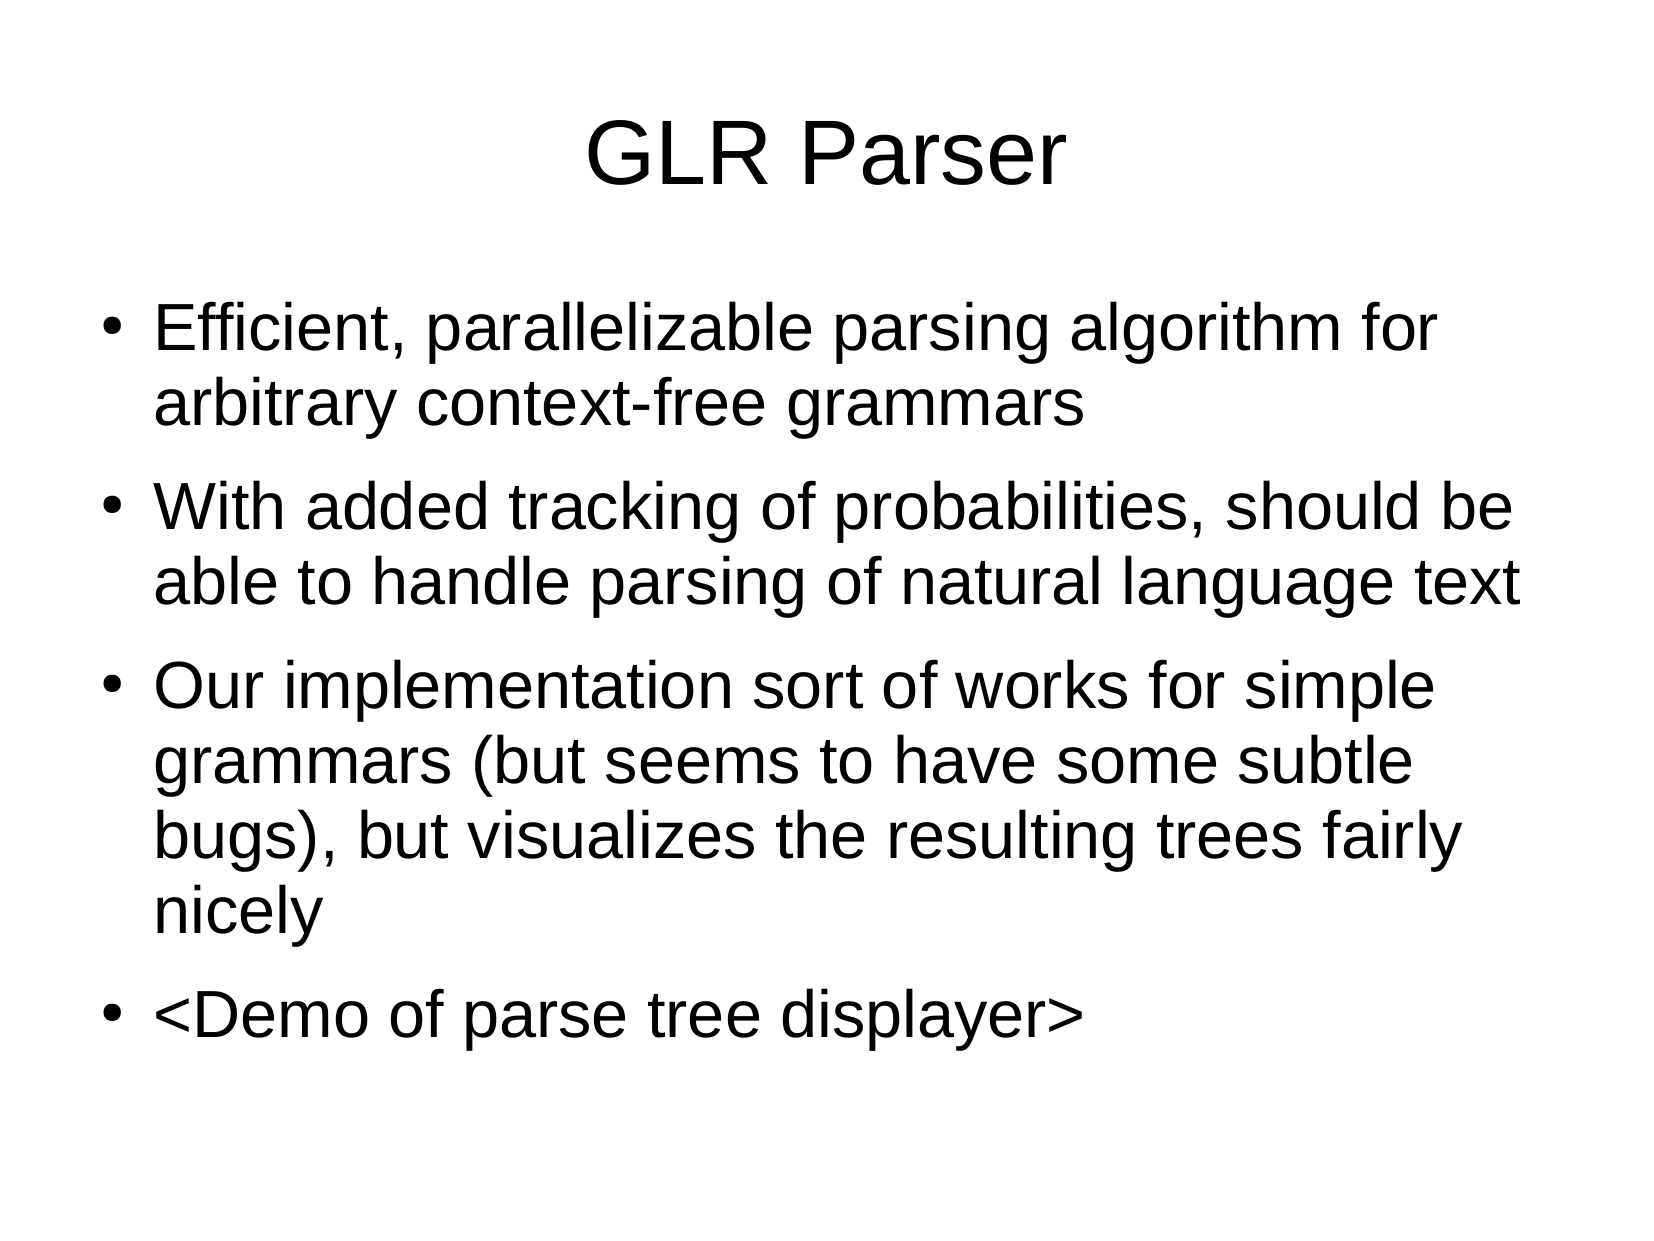

# GLR Parser
Efficient, parallelizable parsing algorithm for arbitrary context-free grammars
With added tracking of probabilities, should be able to handle parsing of natural language text
Our implementation sort of works for simple grammars (but seems to have some subtle bugs), but visualizes the resulting trees fairly nicely
<Demo of parse tree displayer>